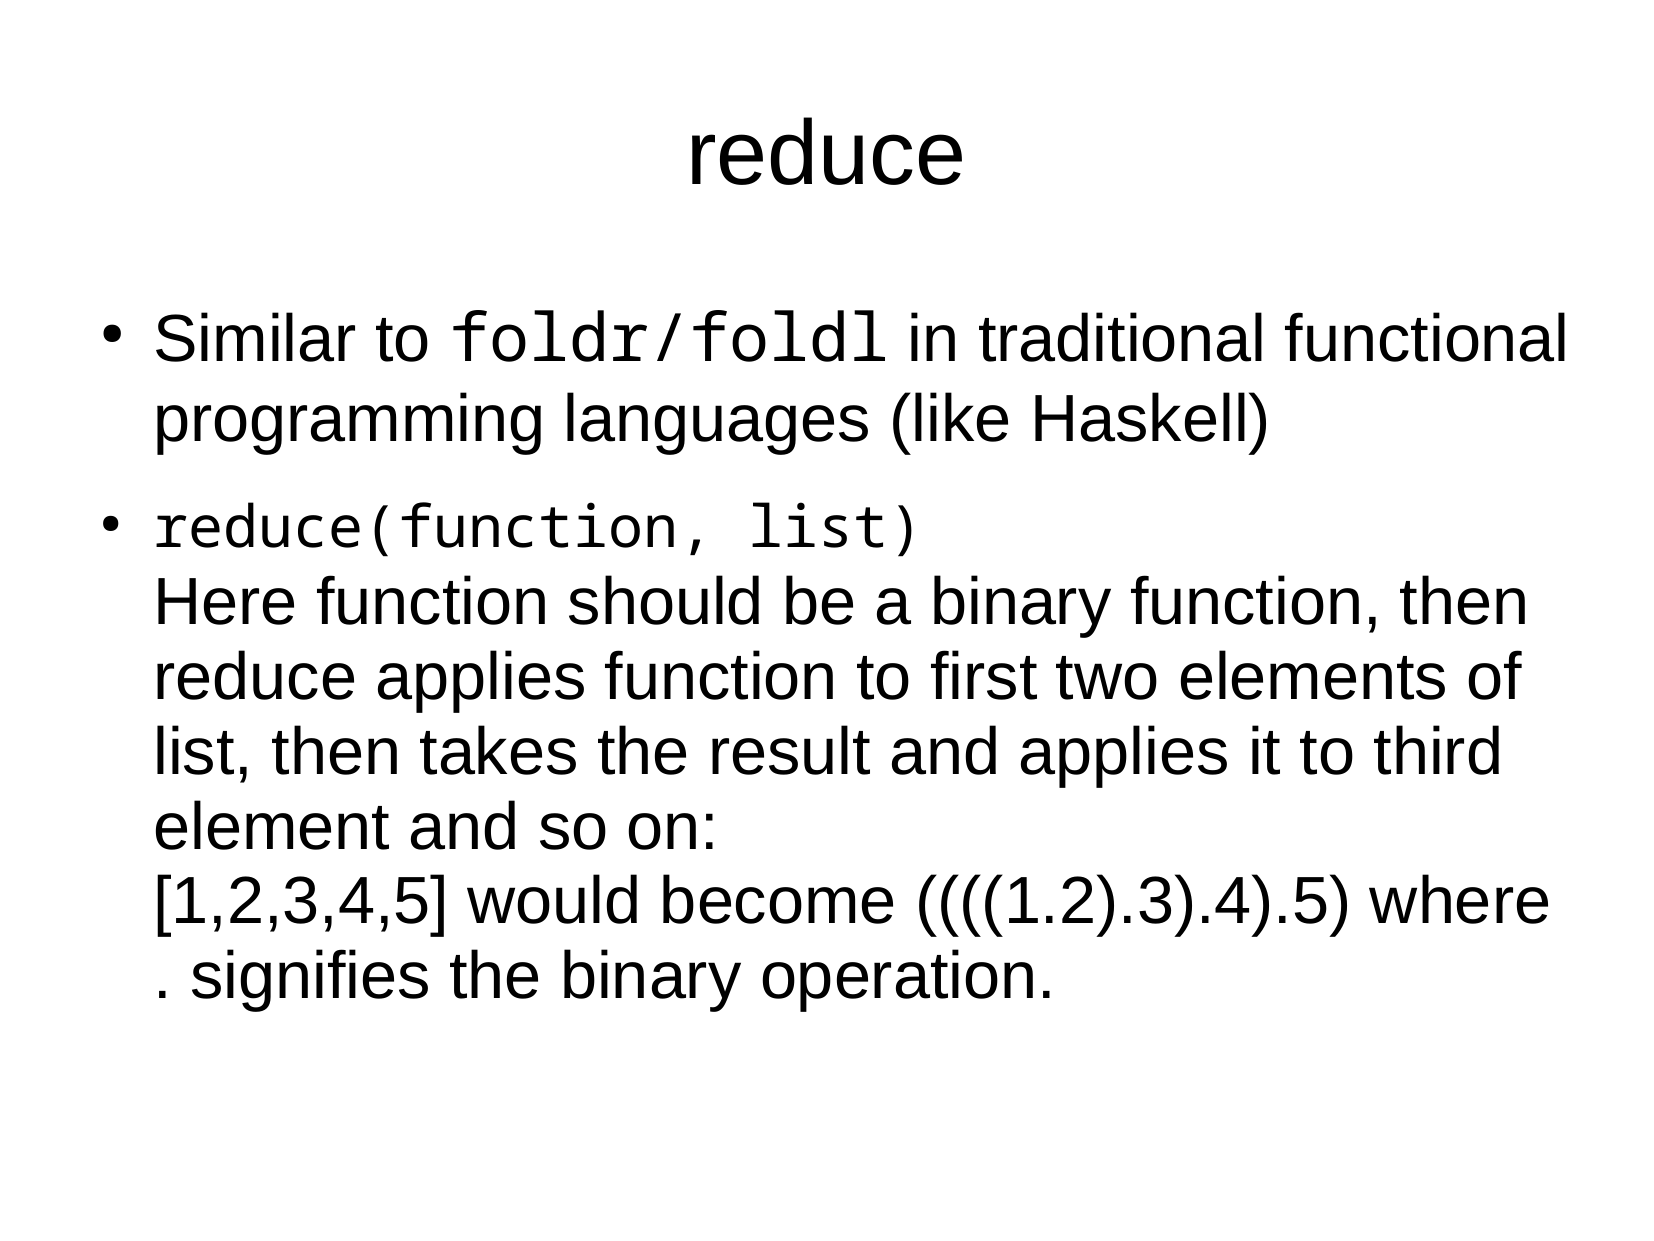

# reduce
Similar to foldr/foldl in traditional functional programming languages (like Haskell)
reduce(function, list)
Here function should be a binary function, then reduce applies function to first two elements of list, then takes the result and applies it to third element and so on:
[1,2,3,4,5] would become ((((1.2).3).4).5) where . signifies the binary operation.